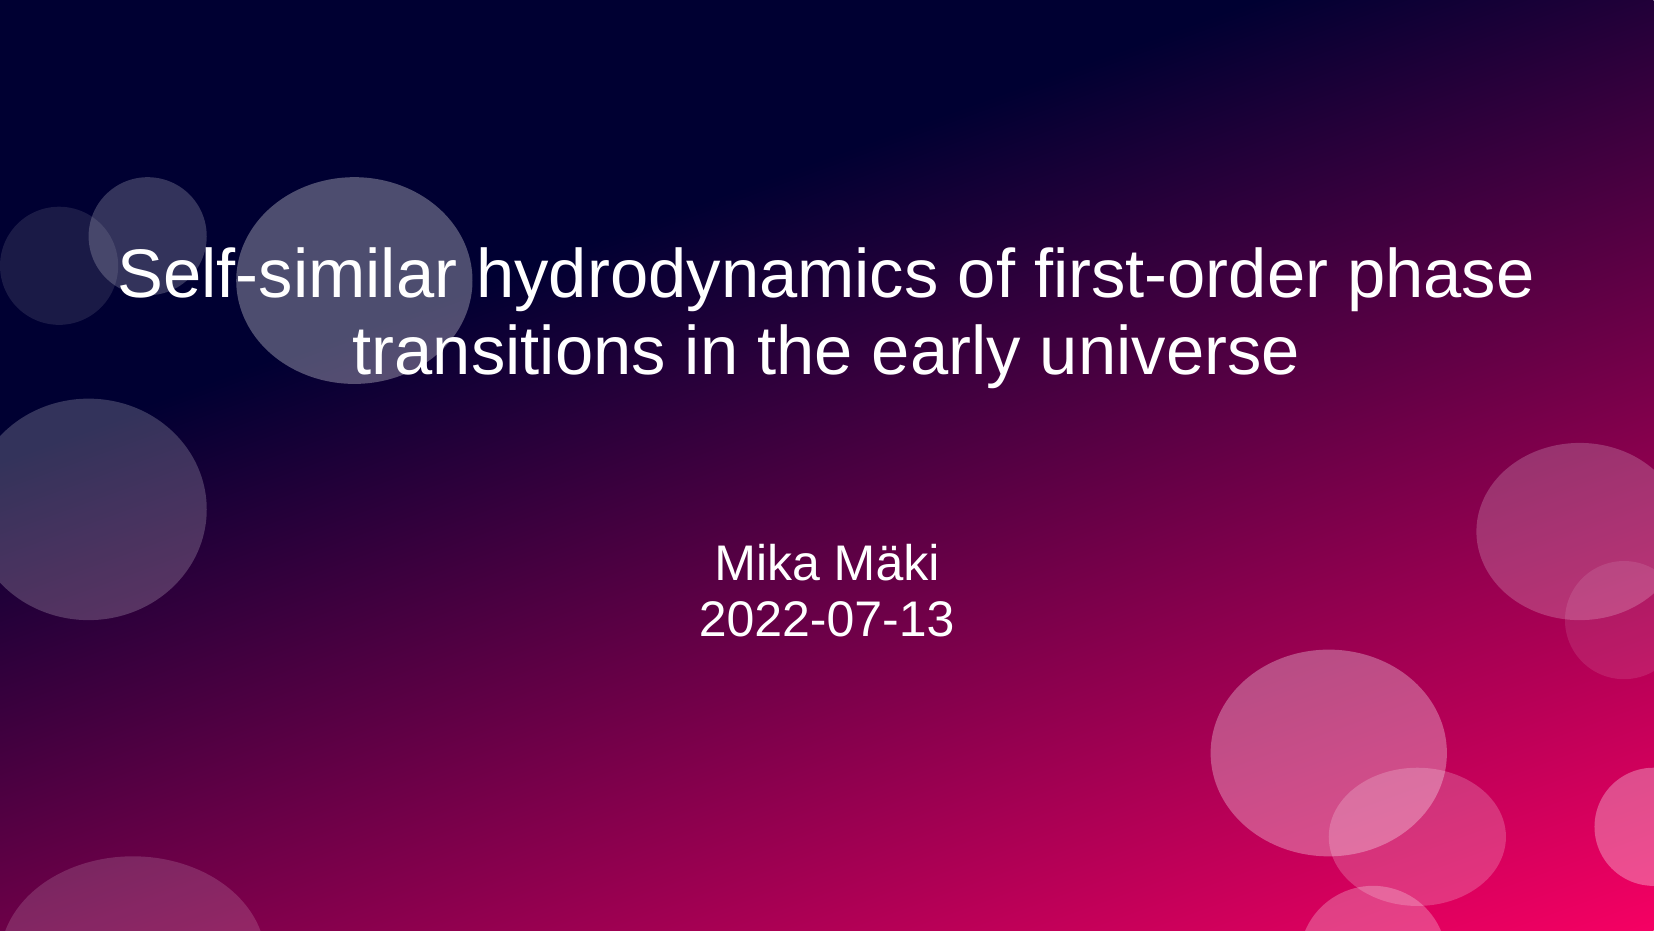

# Self-similar hydrodynamics of first-order phase transitions in the early universe
Mika Mäki
2022-07-13